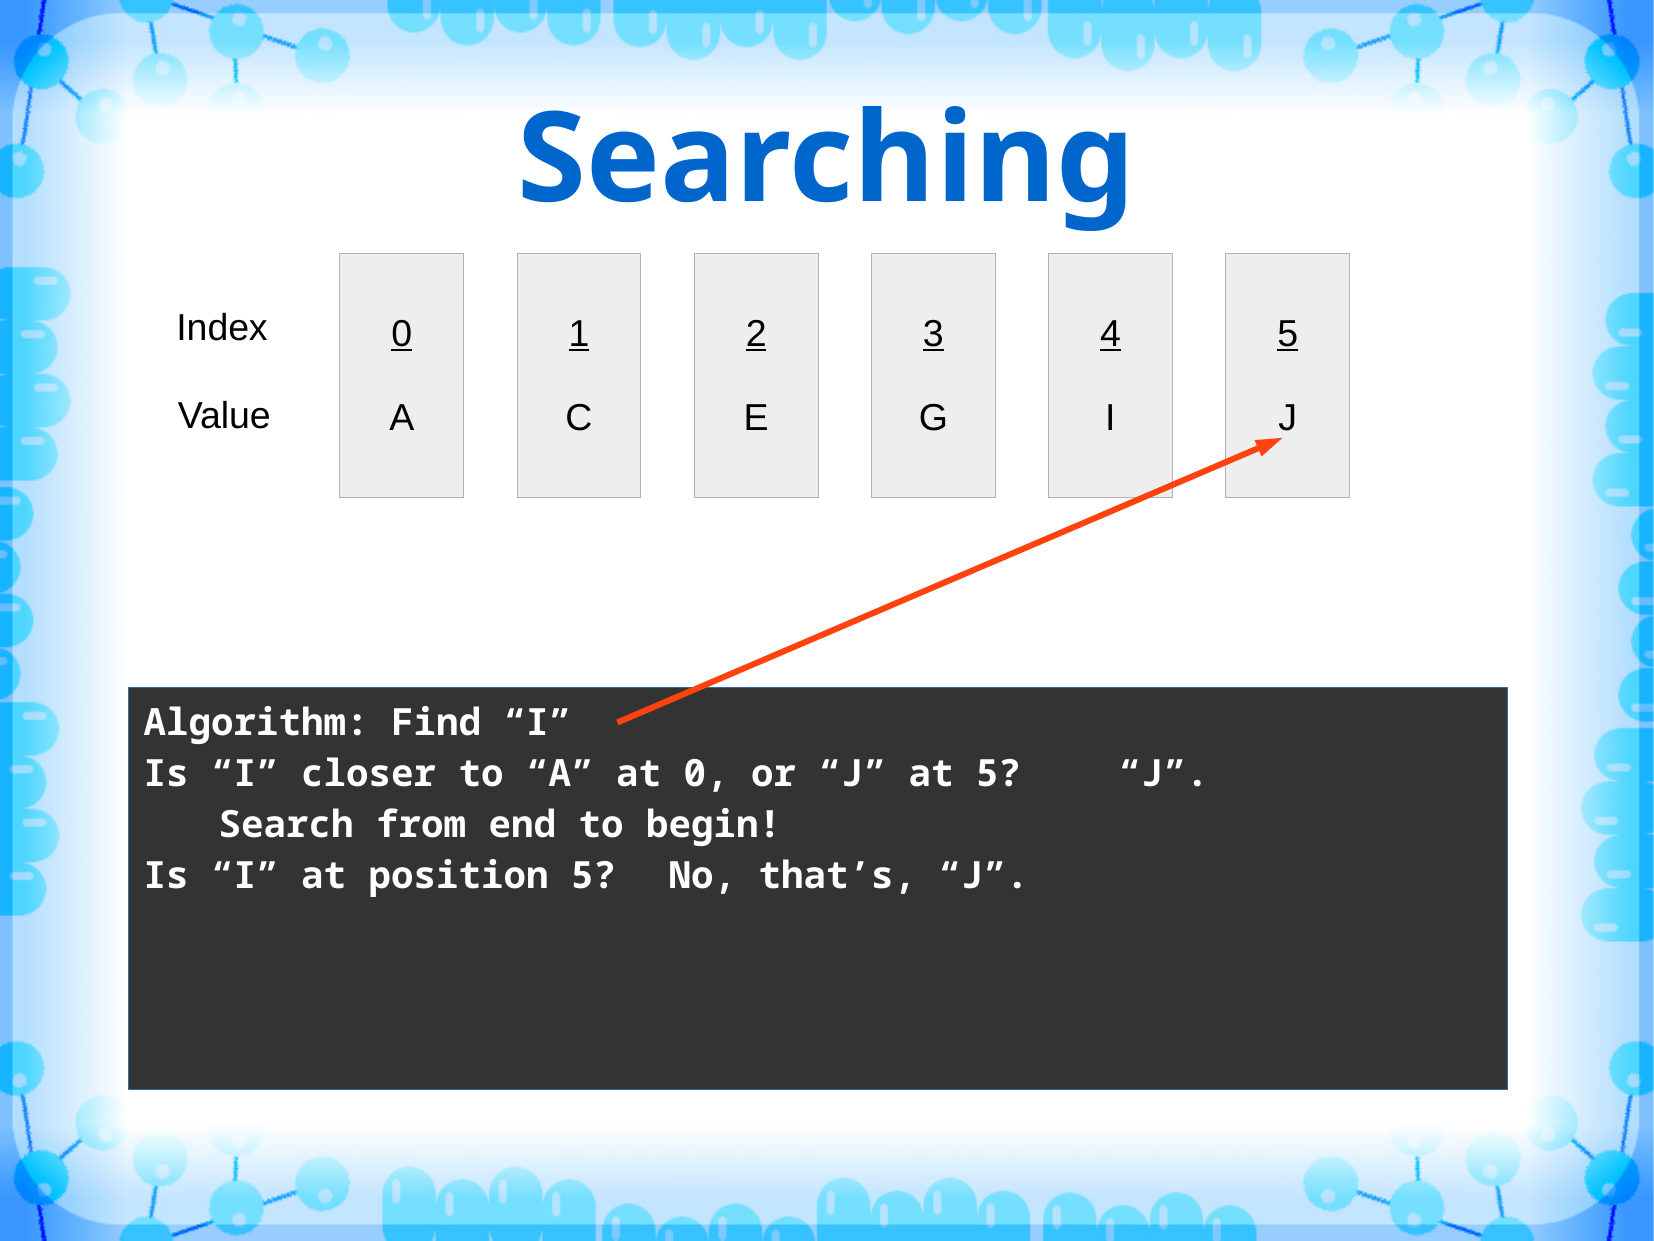

# Searching
0
A
1
C
2
E
3
G
4
I
5
J
Index
Value
Algorithm: Find “I”
Is “I” closer to “A” at 0, or “J” at 5?		“J”.
	Search from end to begin!
Is “I” at position 5?	No, that’s, “J”.